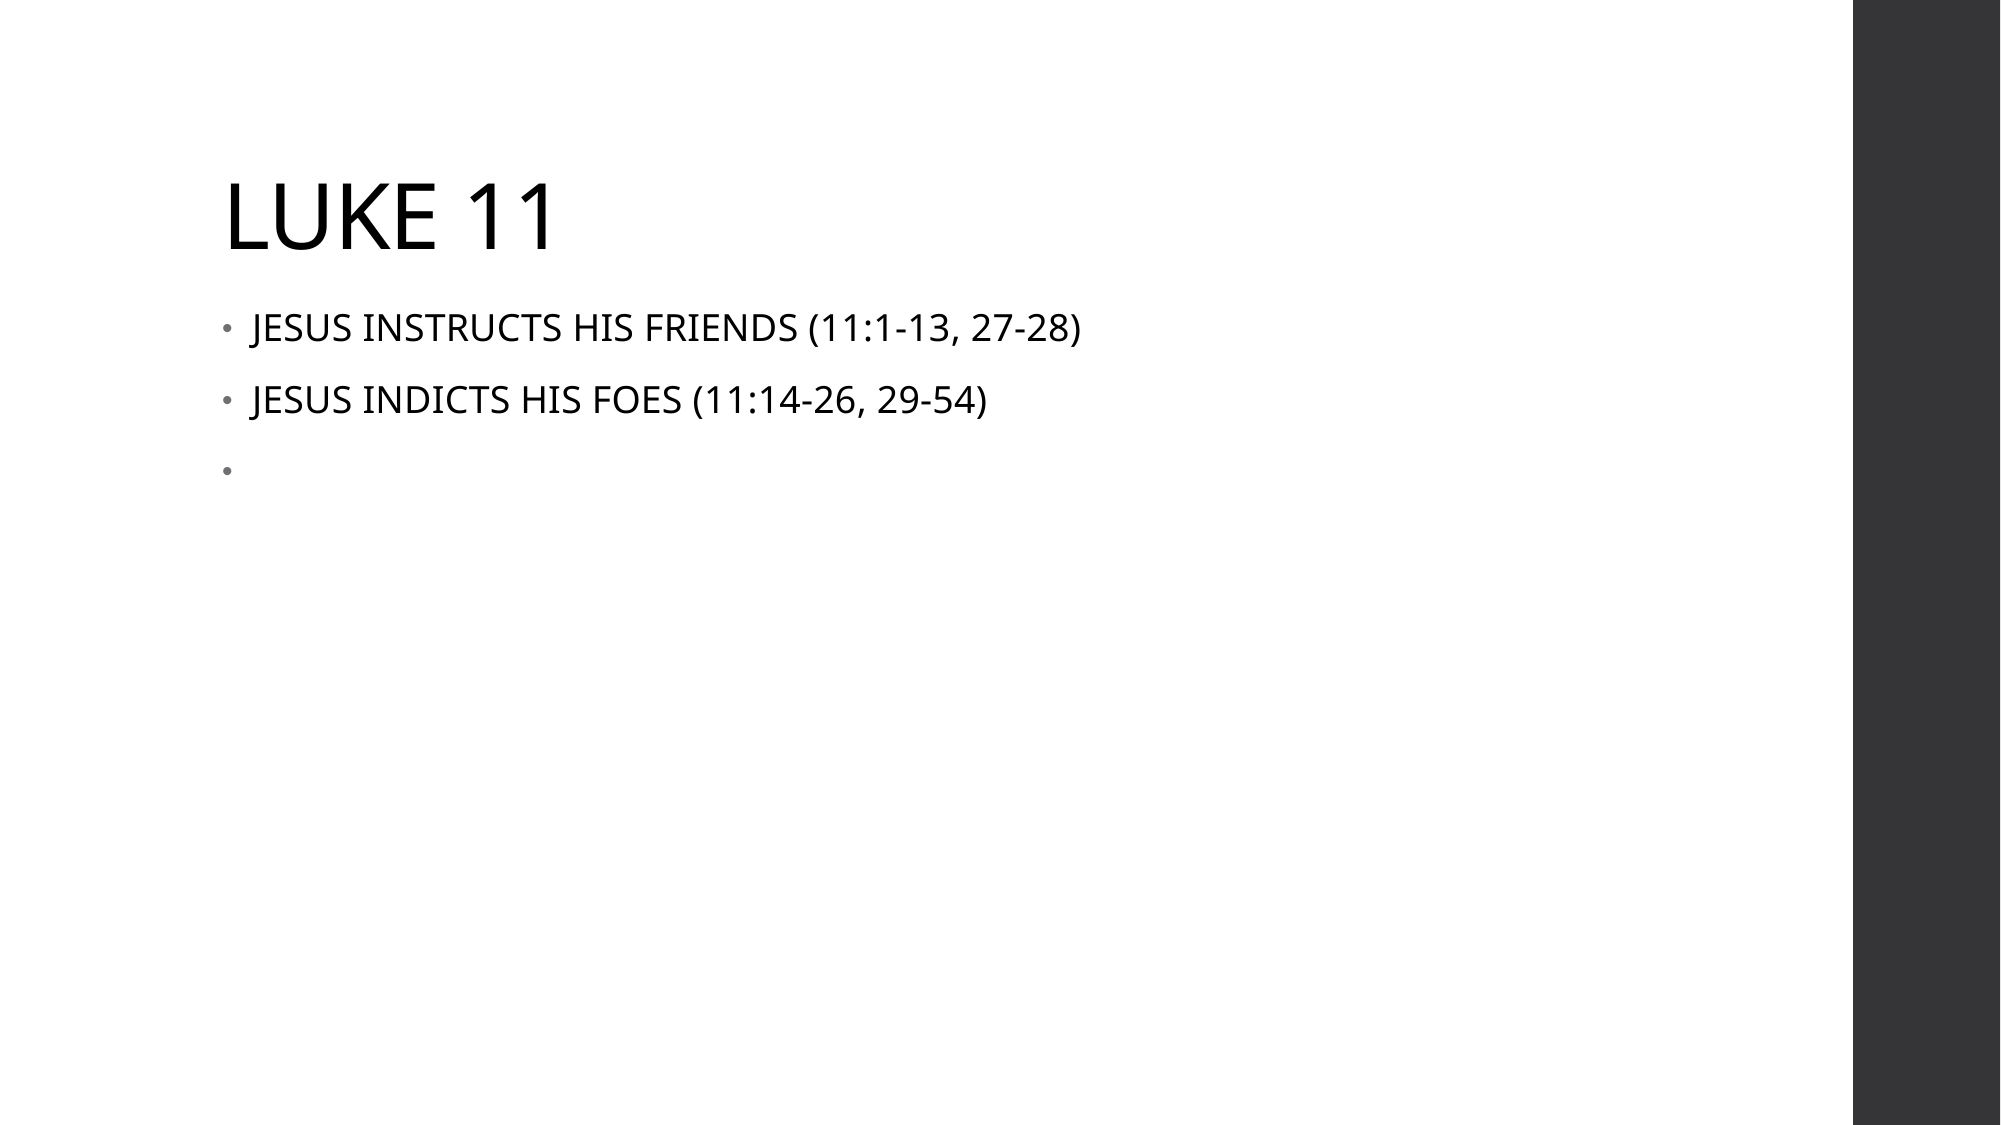

# LUKE 11
JESUS INSTRUCTS HIS FRIENDS (11:1-13, 27-28)
JESUS INDICTS HIS FOES (11:14-26, 29-54)